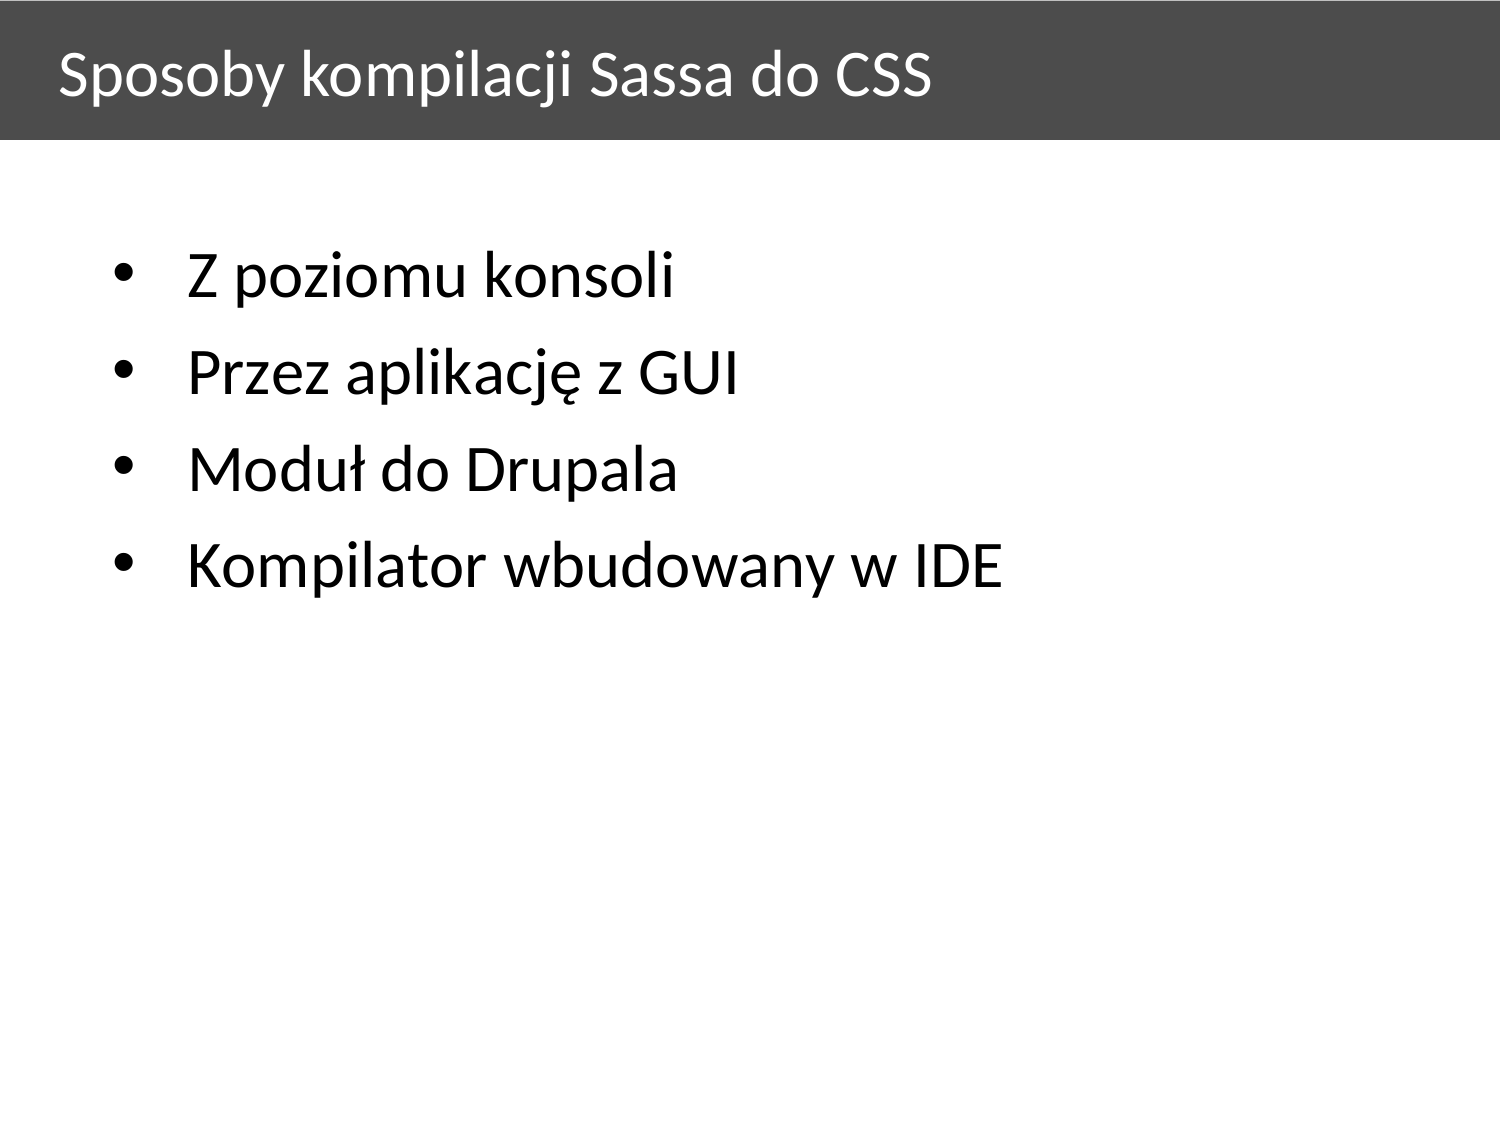

Sposoby kompilacji Sassa do CSS
# Z poziomu konsoli
Przez aplikację z GUI
Moduł do Drupala
Kompilator wbudowany w IDE